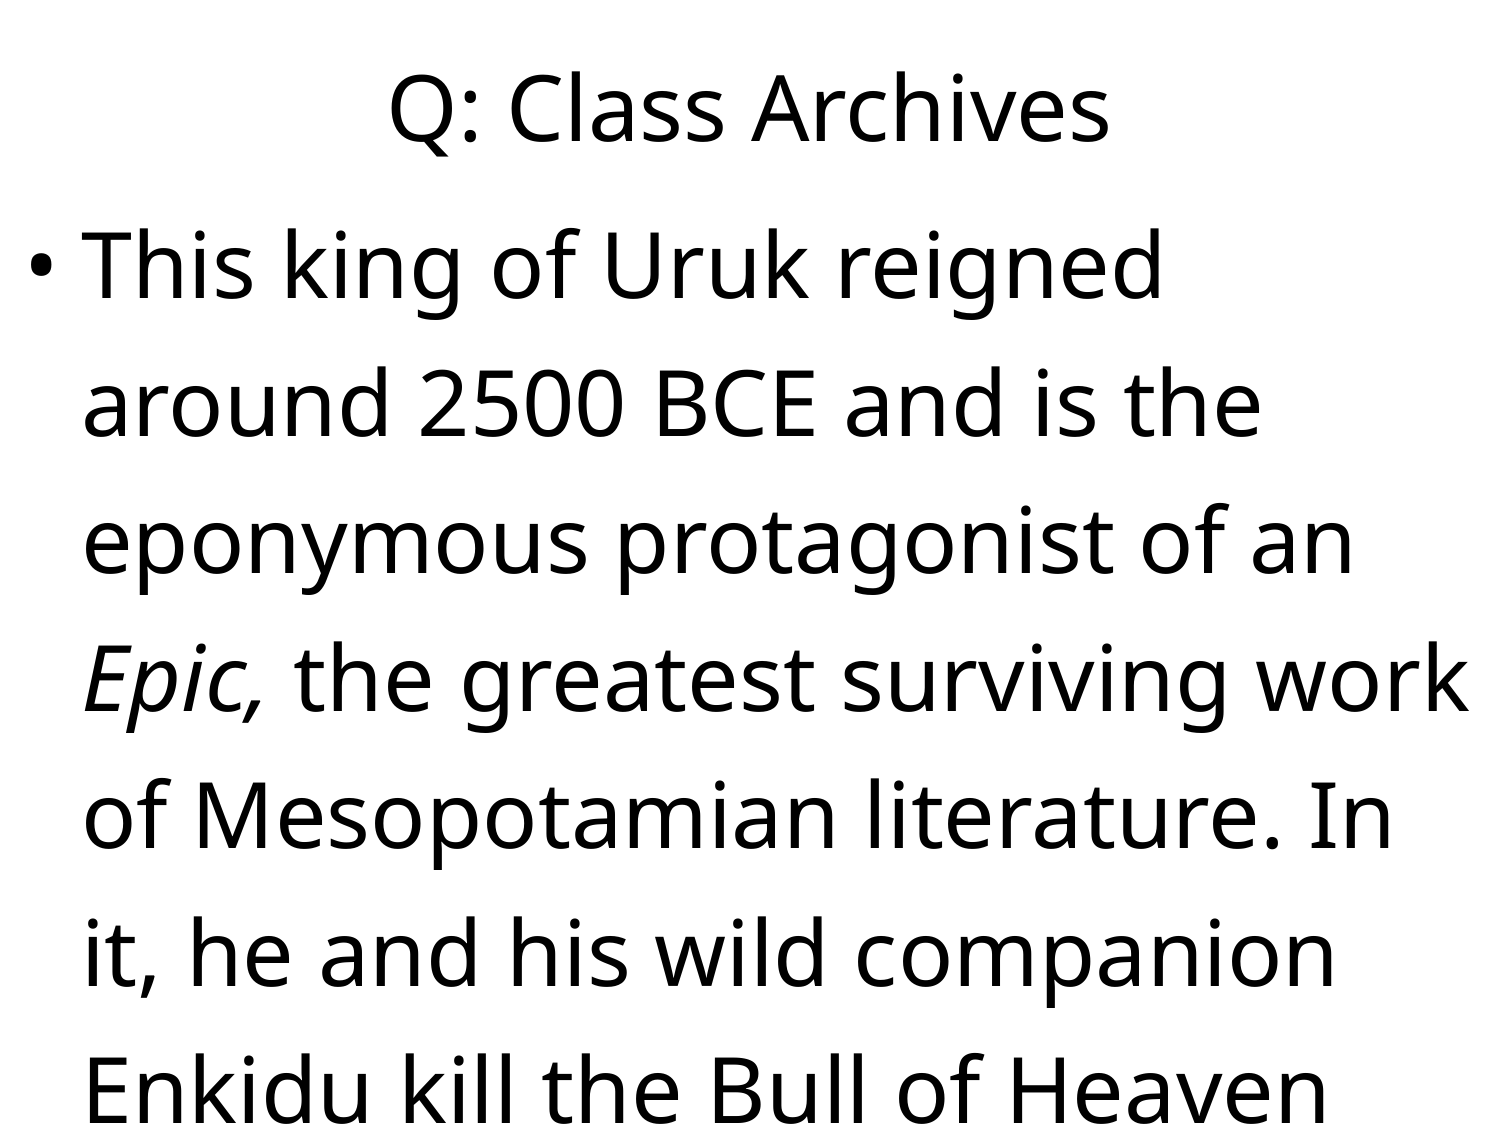

# Q: Class Archives
This king of Uruk reigned around 2500 BCE and is the eponymous protagonist of an Epic, the greatest surviving work of Mesopotamian literature. In it, he and his wild companion Enkidu kill the Bull of Heaven sent by Ishtar. Sadly, Enkidu dies.